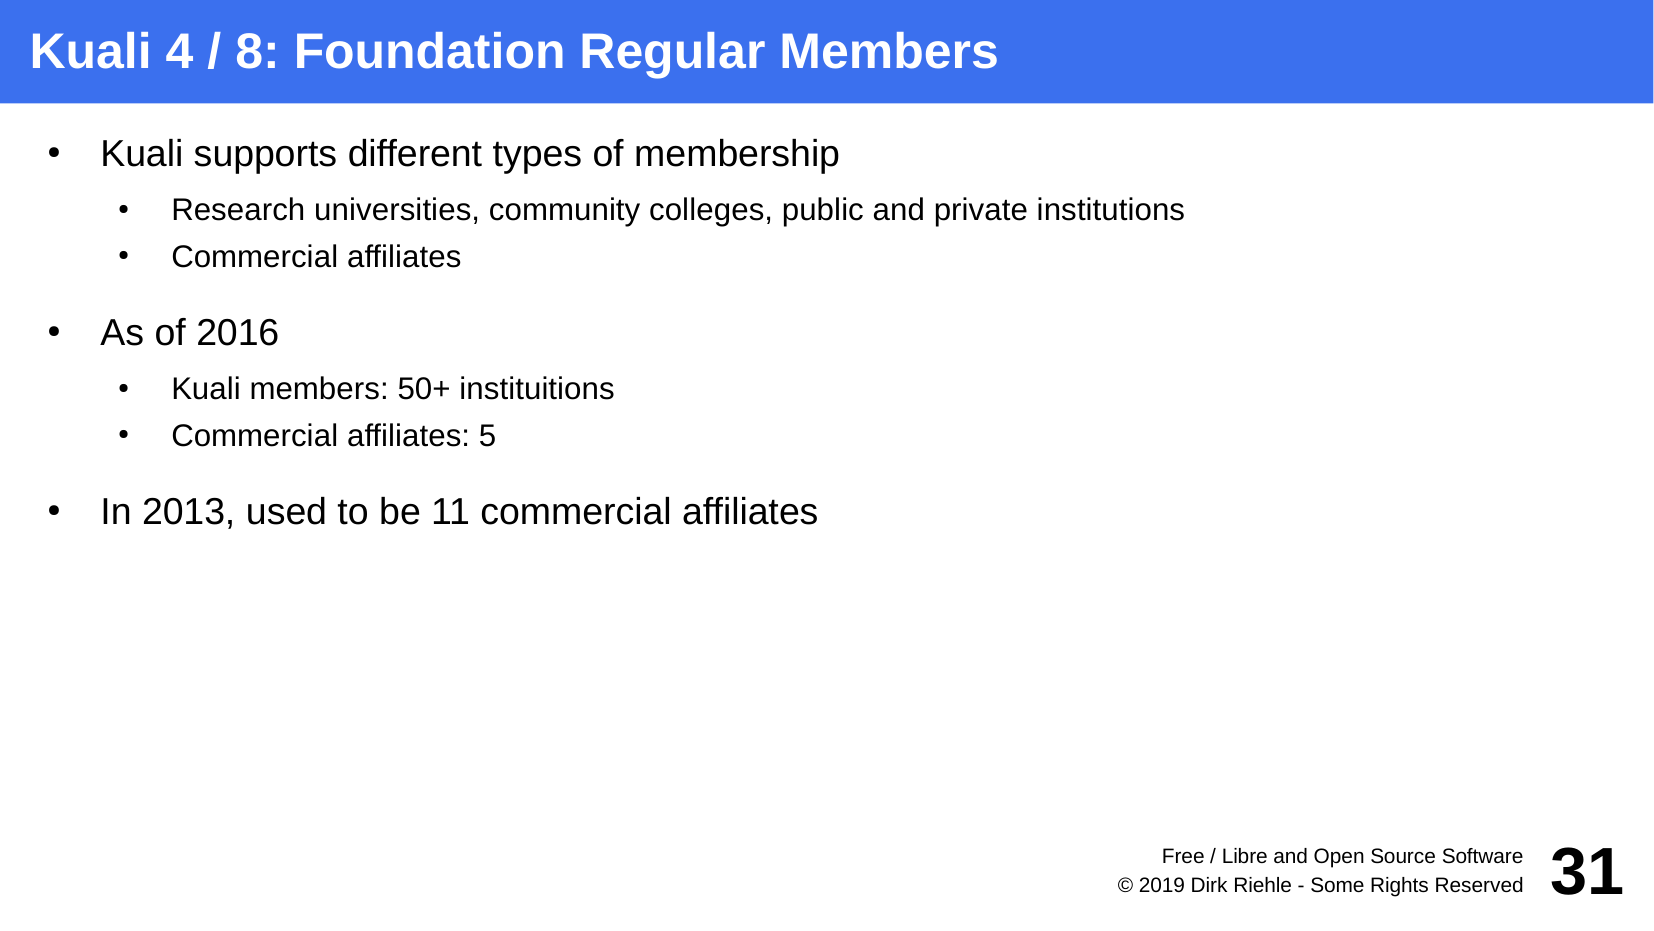

# Kuali 4 / 8: Foundation Regular Members
Kuali supports different types of membership
Research universities, community colleges, public and private institutions
Commercial affiliates
As of 2016
Kuali members: 50+ instituitions
Commercial affiliates: 5
In 2013, used to be 11 commercial affiliates
Free / Libre and Open Source Software
31
© 2019 Dirk Riehle - Some Rights Reserved